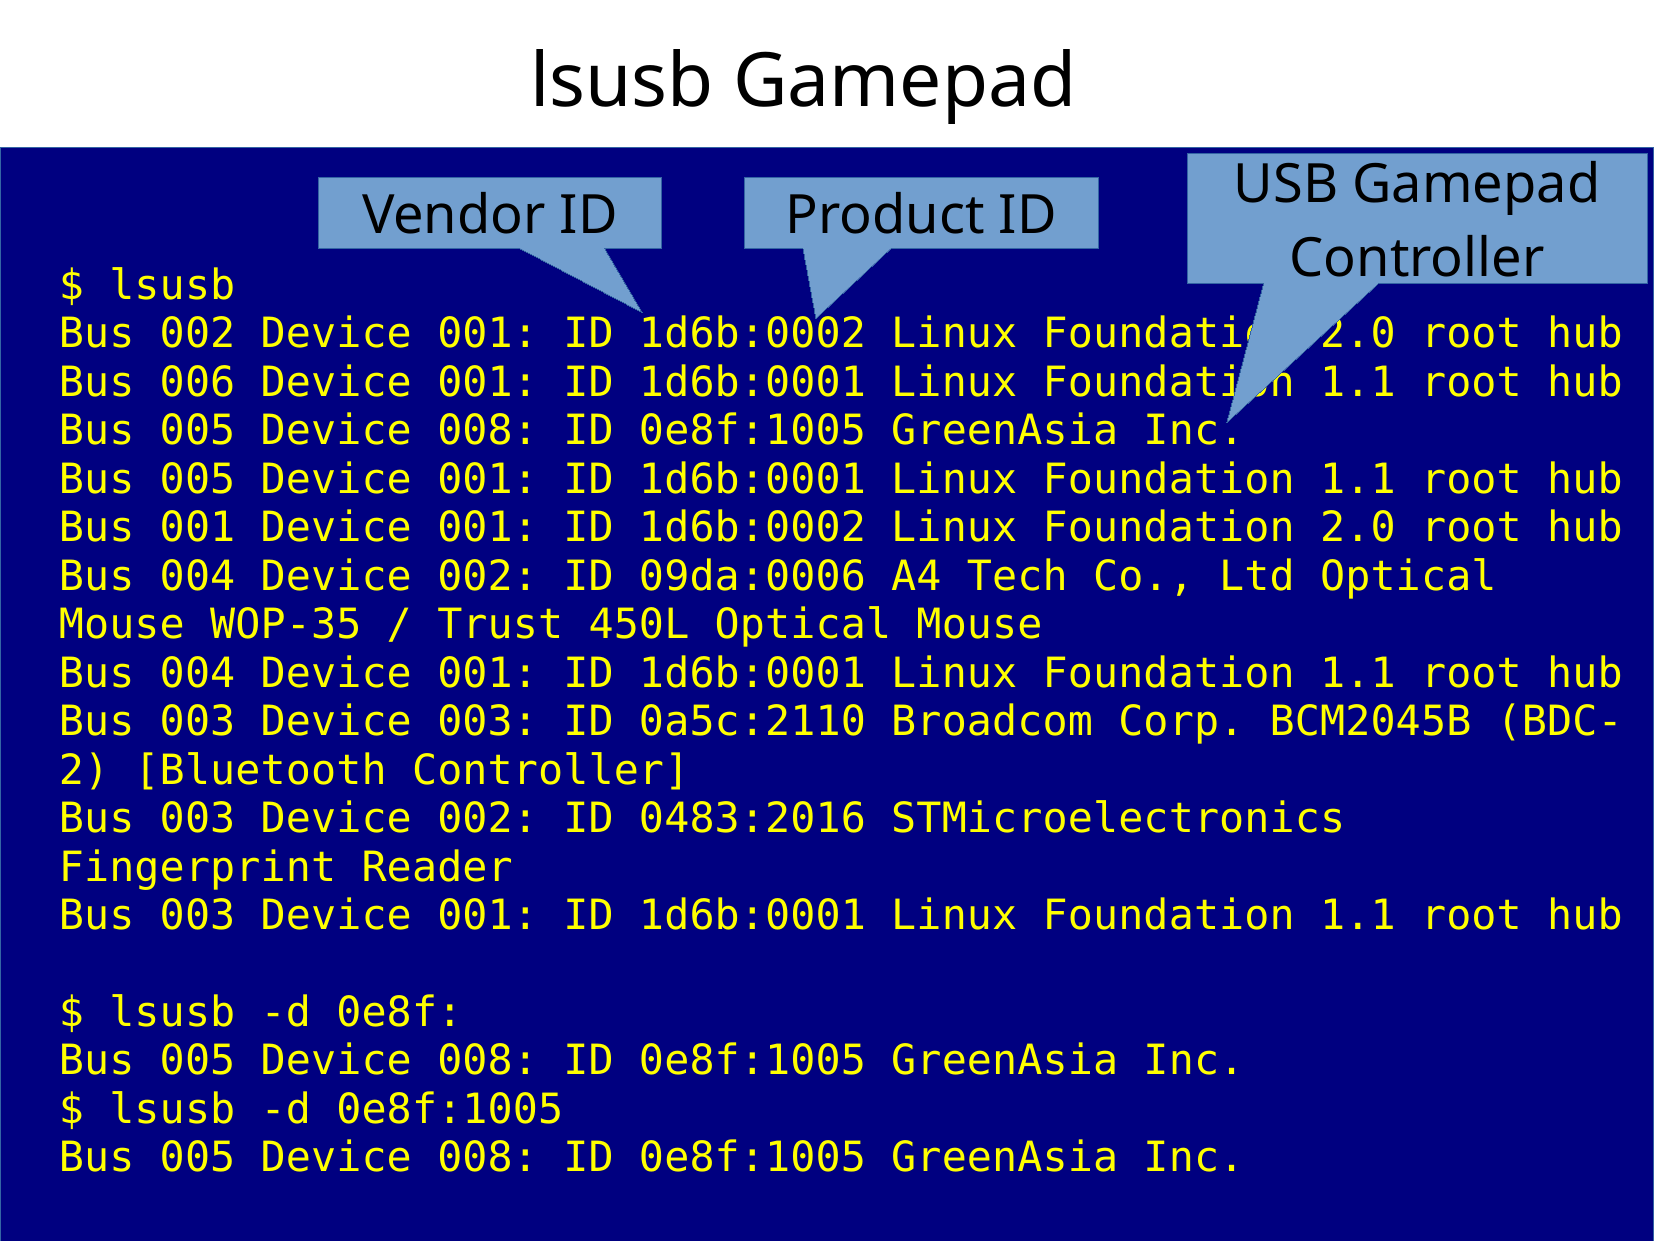

lsusb Gamepad
$ lsusb
Bus 002 Device 001: ID 1d6b:0002 Linux Foundation 2.0 root hub
Bus 006 Device 001: ID 1d6b:0001 Linux Foundation 1.1 root hub
Bus 005 Device 008: ID 0e8f:1005 GreenAsia Inc.
Bus 005 Device 001: ID 1d6b:0001 Linux Foundation 1.1 root hub
Bus 001 Device 001: ID 1d6b:0002 Linux Foundation 2.0 root hub
Bus 004 Device 002: ID 09da:0006 A4 Tech Co., Ltd Optical Mouse WOP-35 / Trust 450L Optical Mouse
Bus 004 Device 001: ID 1d6b:0001 Linux Foundation 1.1 root hub
Bus 003 Device 003: ID 0a5c:2110 Broadcom Corp. BCM2045B (BDC-2) [Bluetooth Controller]
Bus 003 Device 002: ID 0483:2016 STMicroelectronics Fingerprint Reader
Bus 003 Device 001: ID 1d6b:0001 Linux Foundation 1.1 root hub
$ lsusb -d 0e8f:
Bus 005 Device 008: ID 0e8f:1005 GreenAsia Inc.
$ lsusb -d 0e8f:1005
Bus 005 Device 008: ID 0e8f:1005 GreenAsia Inc.
USB Gamepad
Controller
Vendor ID
Product ID
# lsusb